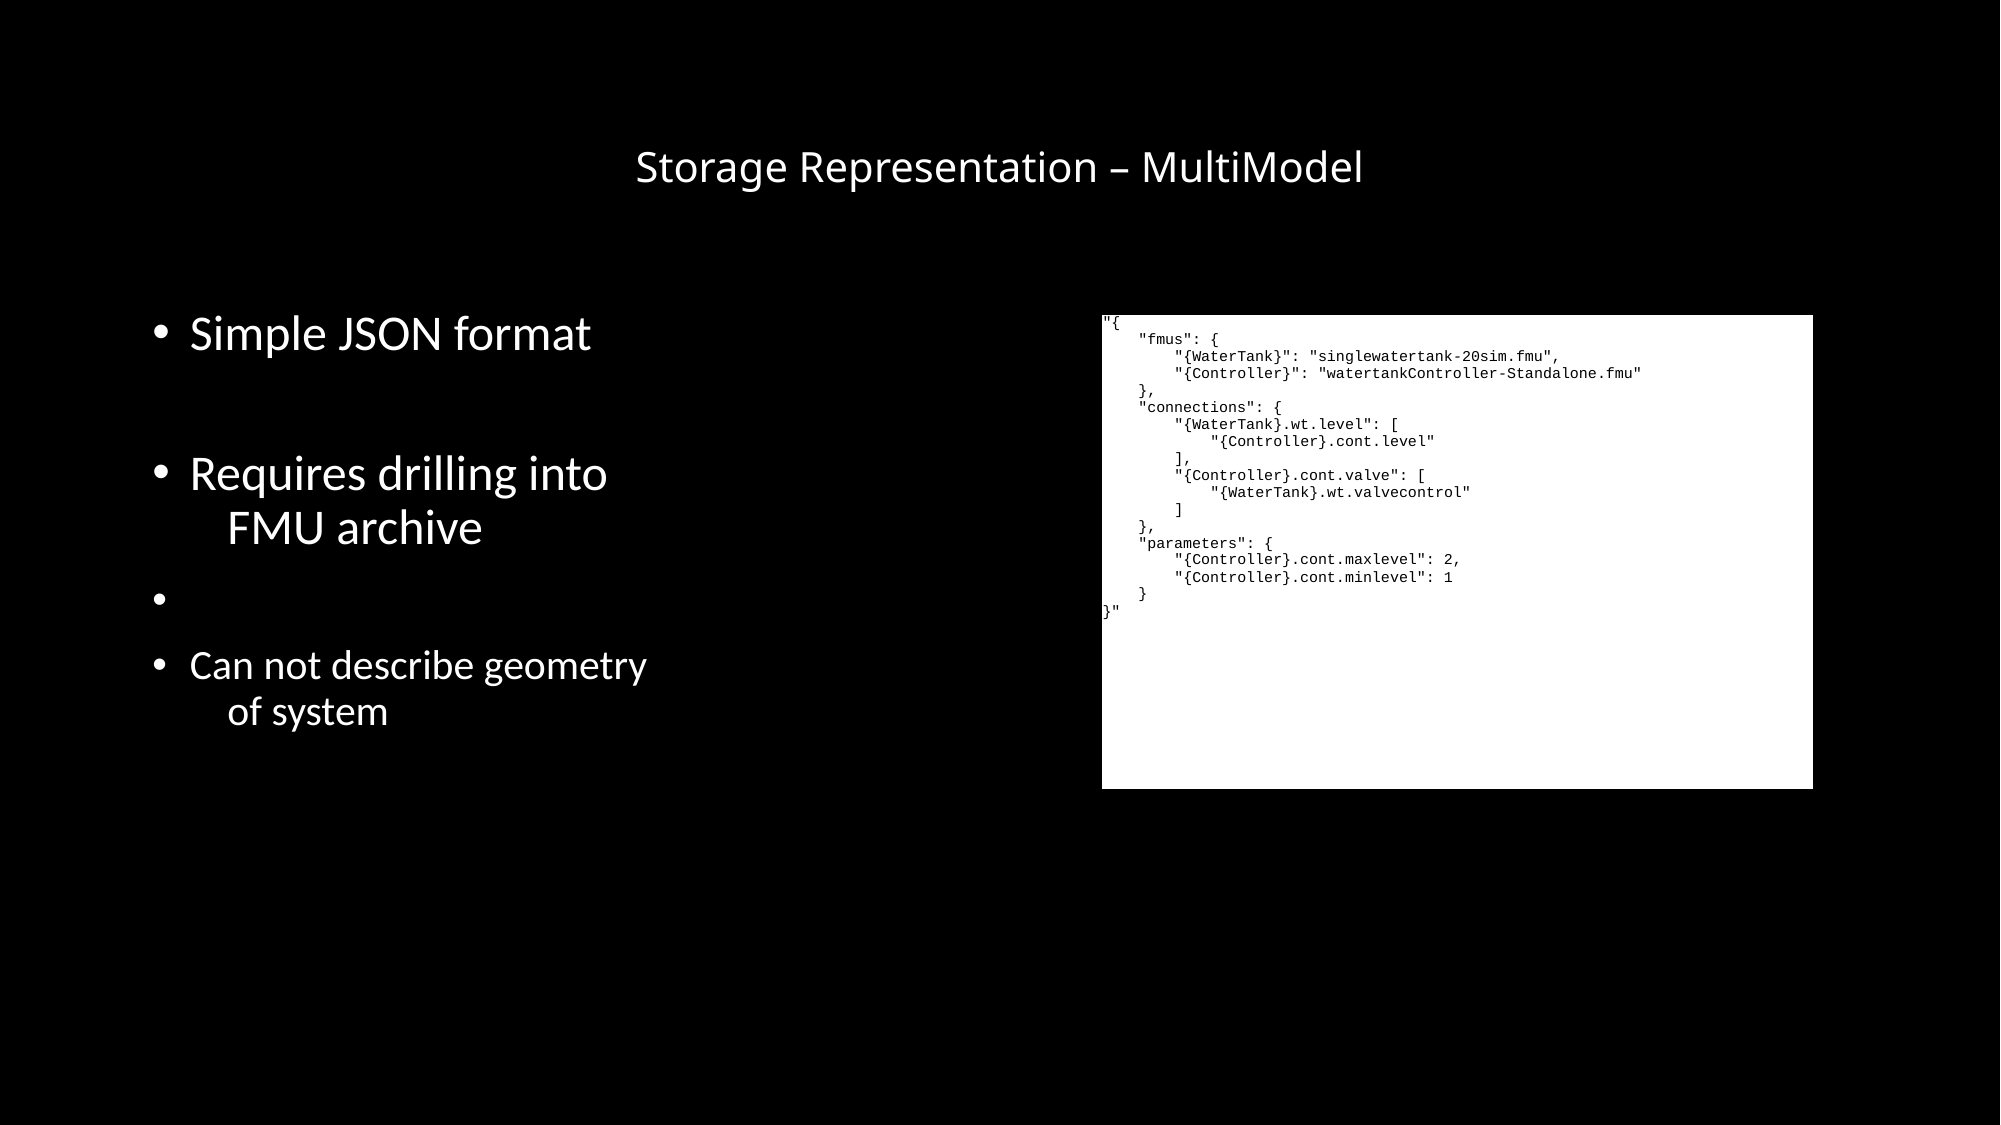

# Storage Representation – MultiModel
Simple JSON format
Requires drilling into FMU archive
Can not describe geometry of system